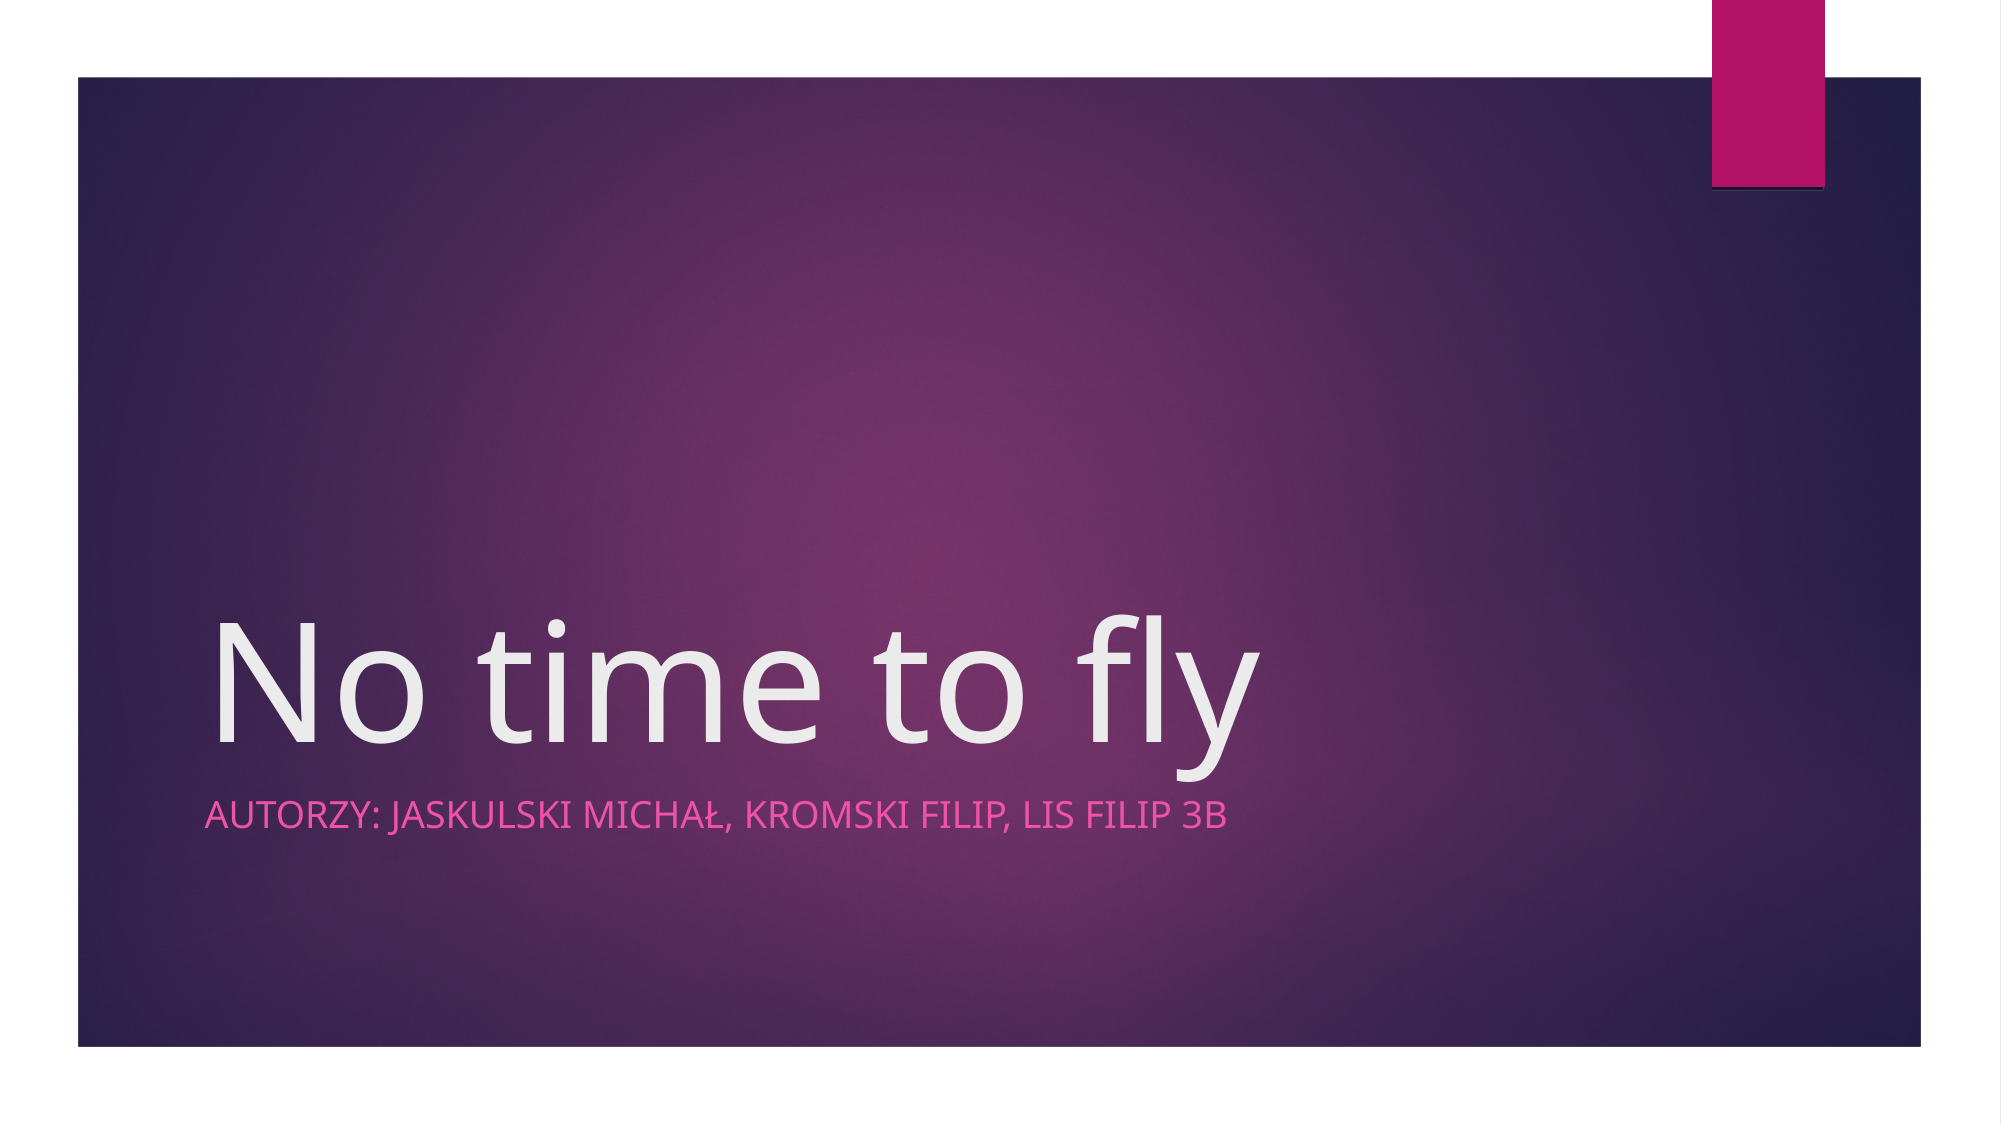

# No time to fly
Autorzy: Jaskulski Michał, Kromski Filip, Lis Filip 3B